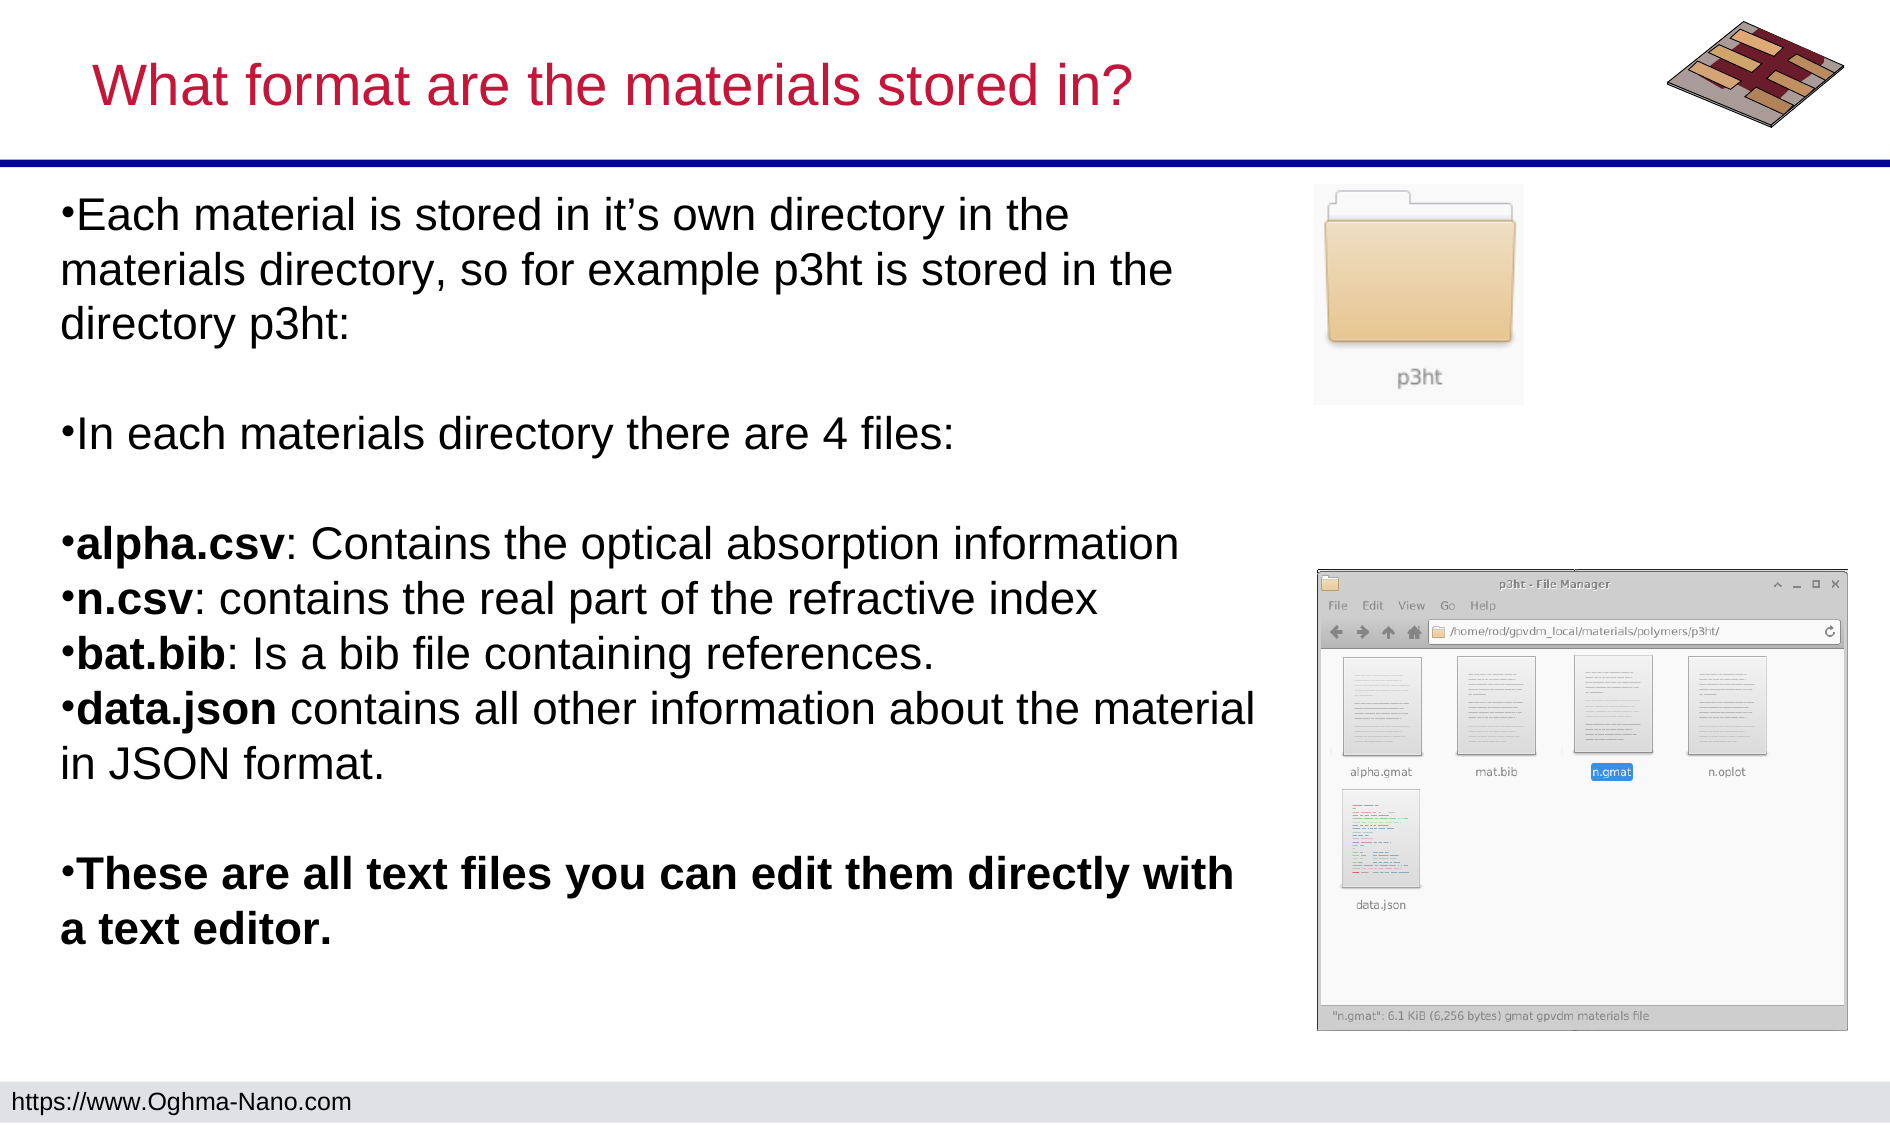

# What format are the materials stored in?
Each material is stored in it’s own directory in the materials directory, so for example p3ht is stored in the directory p3ht:
In each materials directory there are 4 files:
alpha.csv: Contains the optical absorption information
n.csv: contains the real part of the refractive index
bat.bib: Is a bib file containing references.
data.json contains all other information about the material in JSON format.
These are all text files you can edit them directly with a text editor.